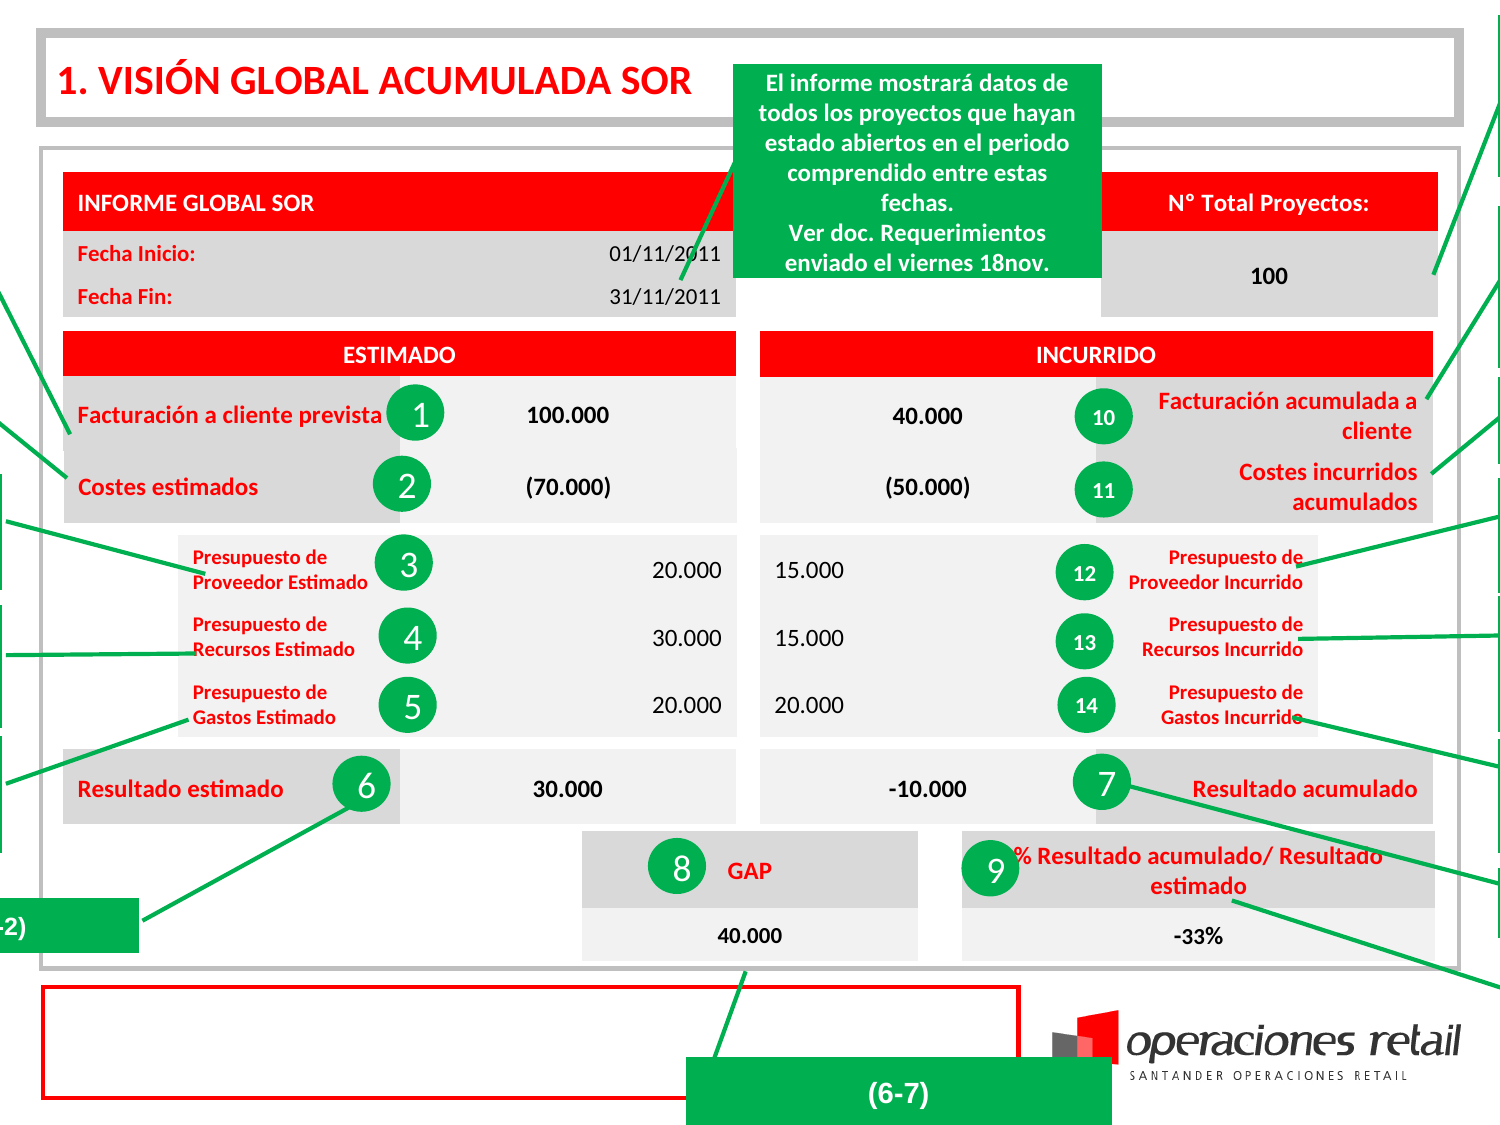

Nº Total de proyectos contenidos en el informe
1. VISIÓN GLOBAL ACUMULADA SOR
El informe mostrará datos de todos los proyectos que hayan estado abiertos en el periodo comprendido entre estas fechas.
Ver doc. Requerimientos enviado el viernes 18nov.
| INFORME GLOBAL SOR | |
| --- | --- |
| Fecha Inicio: | 01/11/2011 |
| Fecha Fin: | 31/11/2011 |
| Nº Total Proyectos: |
| --- |
| 100 |
Sumatorio de Quotes de todos los proyectos
Sumatorio de Invoices a cliente de todos los proyectos desde el inicio del proyecto hasta la fecha fin del informe
| ESTIMADO | |
| --- | --- |
| Facturación a cliente prevista | 100.000 |
| INCURRIDO | |
| --- | --- |
| 40.000 | Facturación acumulada a cliente |
Sumatorio de los 3 campos de debajo (3+4+5)
Sumatorio de los 3 campos de debajo (12+13+14)
1
10
| Costes estimados | (70.000) |
| --- | --- |
| (50.000) | Costes incurridos acumulados |
| --- | --- |
2
11
Sumatorio de las Purchase Order de todos los proyectos
Sumatorio provider bills de todos los proyectos desde el inicio del proyecto hasta la fecha fin del informe
| Presupuesto de Proveedor Estimado | 20.000 |
| --- | --- |
| Presupuesto de Recursos Estimado | 30.000 |
| Presupuesto de Gastos Estimado | 20.000 |
| 15.000 | Presupuesto de Proveedor Incurrido |
| --- | --- |
| 15.000 | Presupuesto de Recursos Incurrido |
| 20.000 | Presupuesto de Gastos Incurrido |
3
12
Sumatorio de timesheet costs para todos los proyectos desde el inicio del proyecto hasta la fecha fin del informe
Sumatorio de Timesheet budget de todos los proyectos
4
13
5
14
Sumatorio de los expenses de todos los proyectos
Sumatorio de expenses para todos los proyectos desde el inicio del proyecto hasta la fecha fin del informe
| Resultado estimado | 30.000 |
| --- | --- |
| -10.000 | Resultado acumulado |
| --- | --- |
7
6
| GAP |
| --- |
| 40.000 |
| % Resultado acumulado/ Resultado estimado |
| --- |
| -33% |
8
9
(10-11)
(1-2)
(7/6) *100
(6-7)